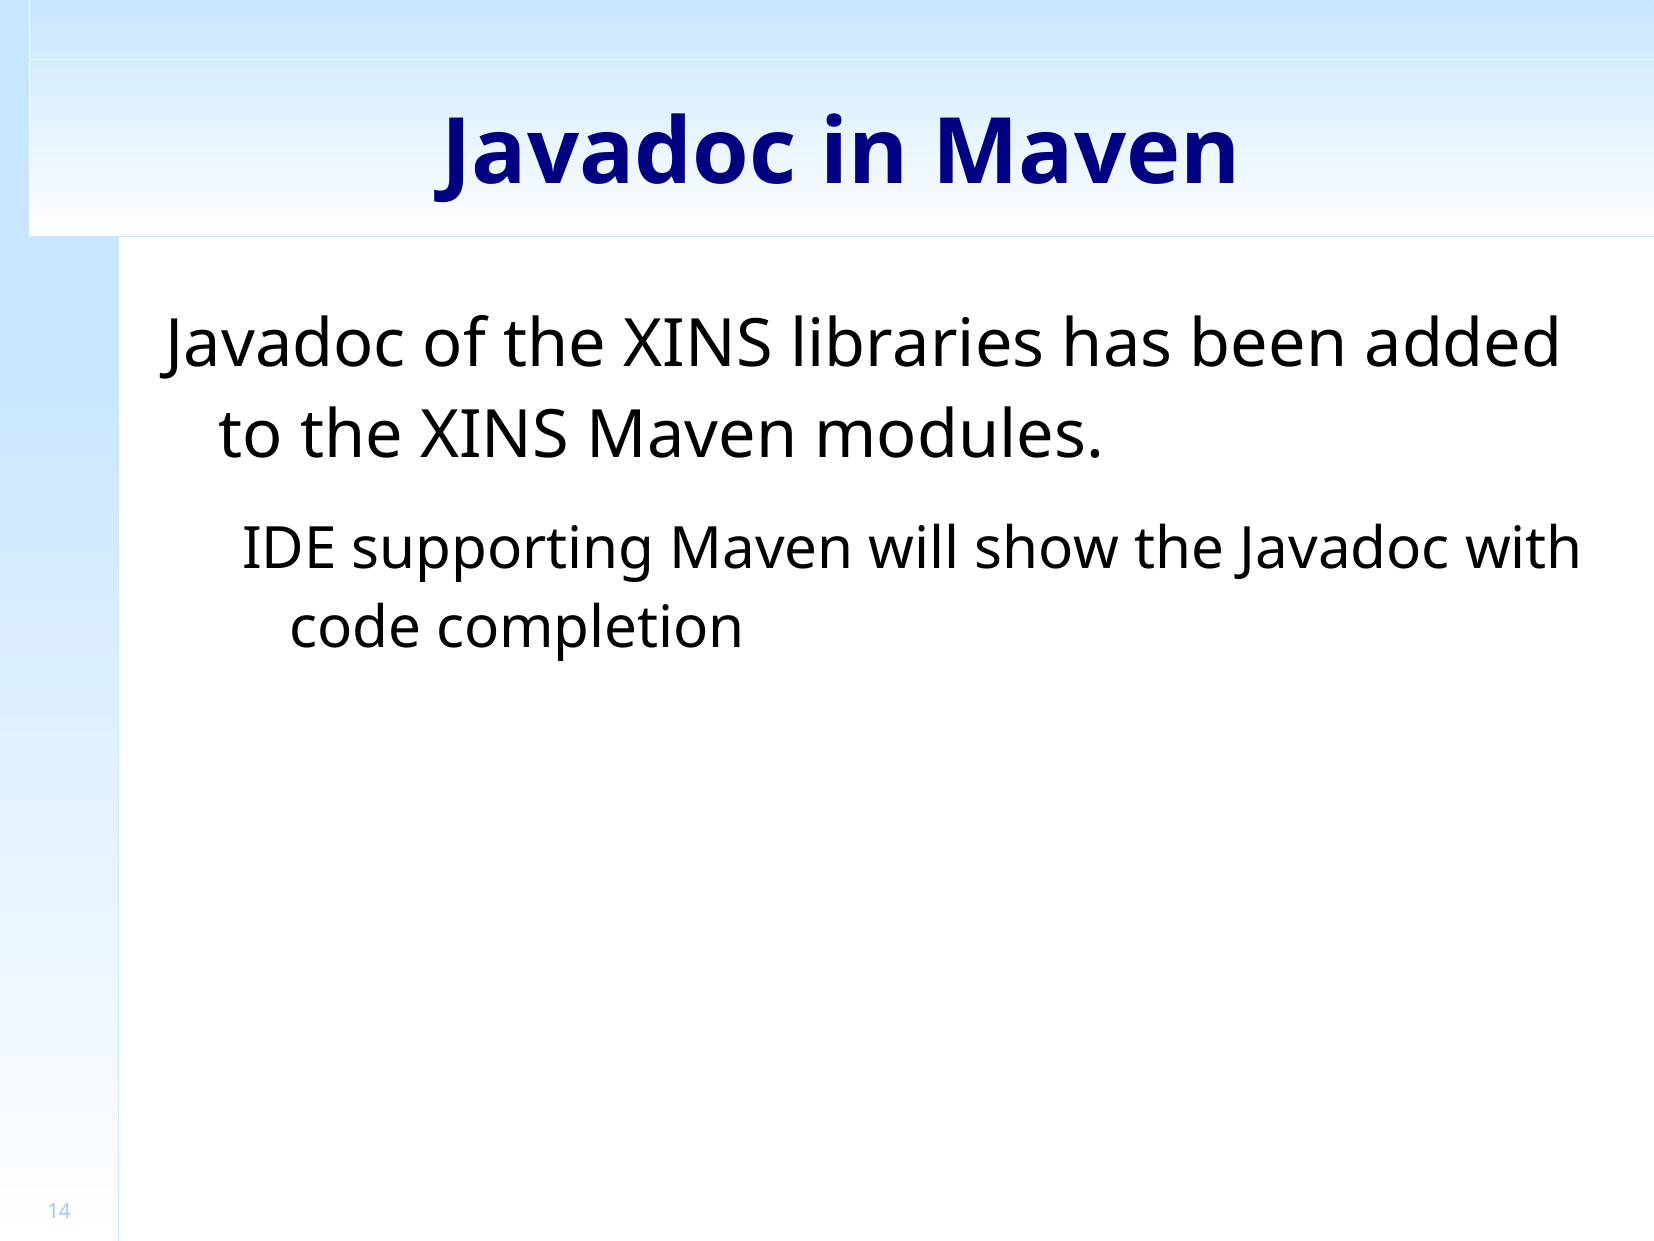

# Javadoc in Maven
Javadoc of the XINS libraries has been added to the XINS Maven modules.
IDE supporting Maven will show the Javadoc with code completion